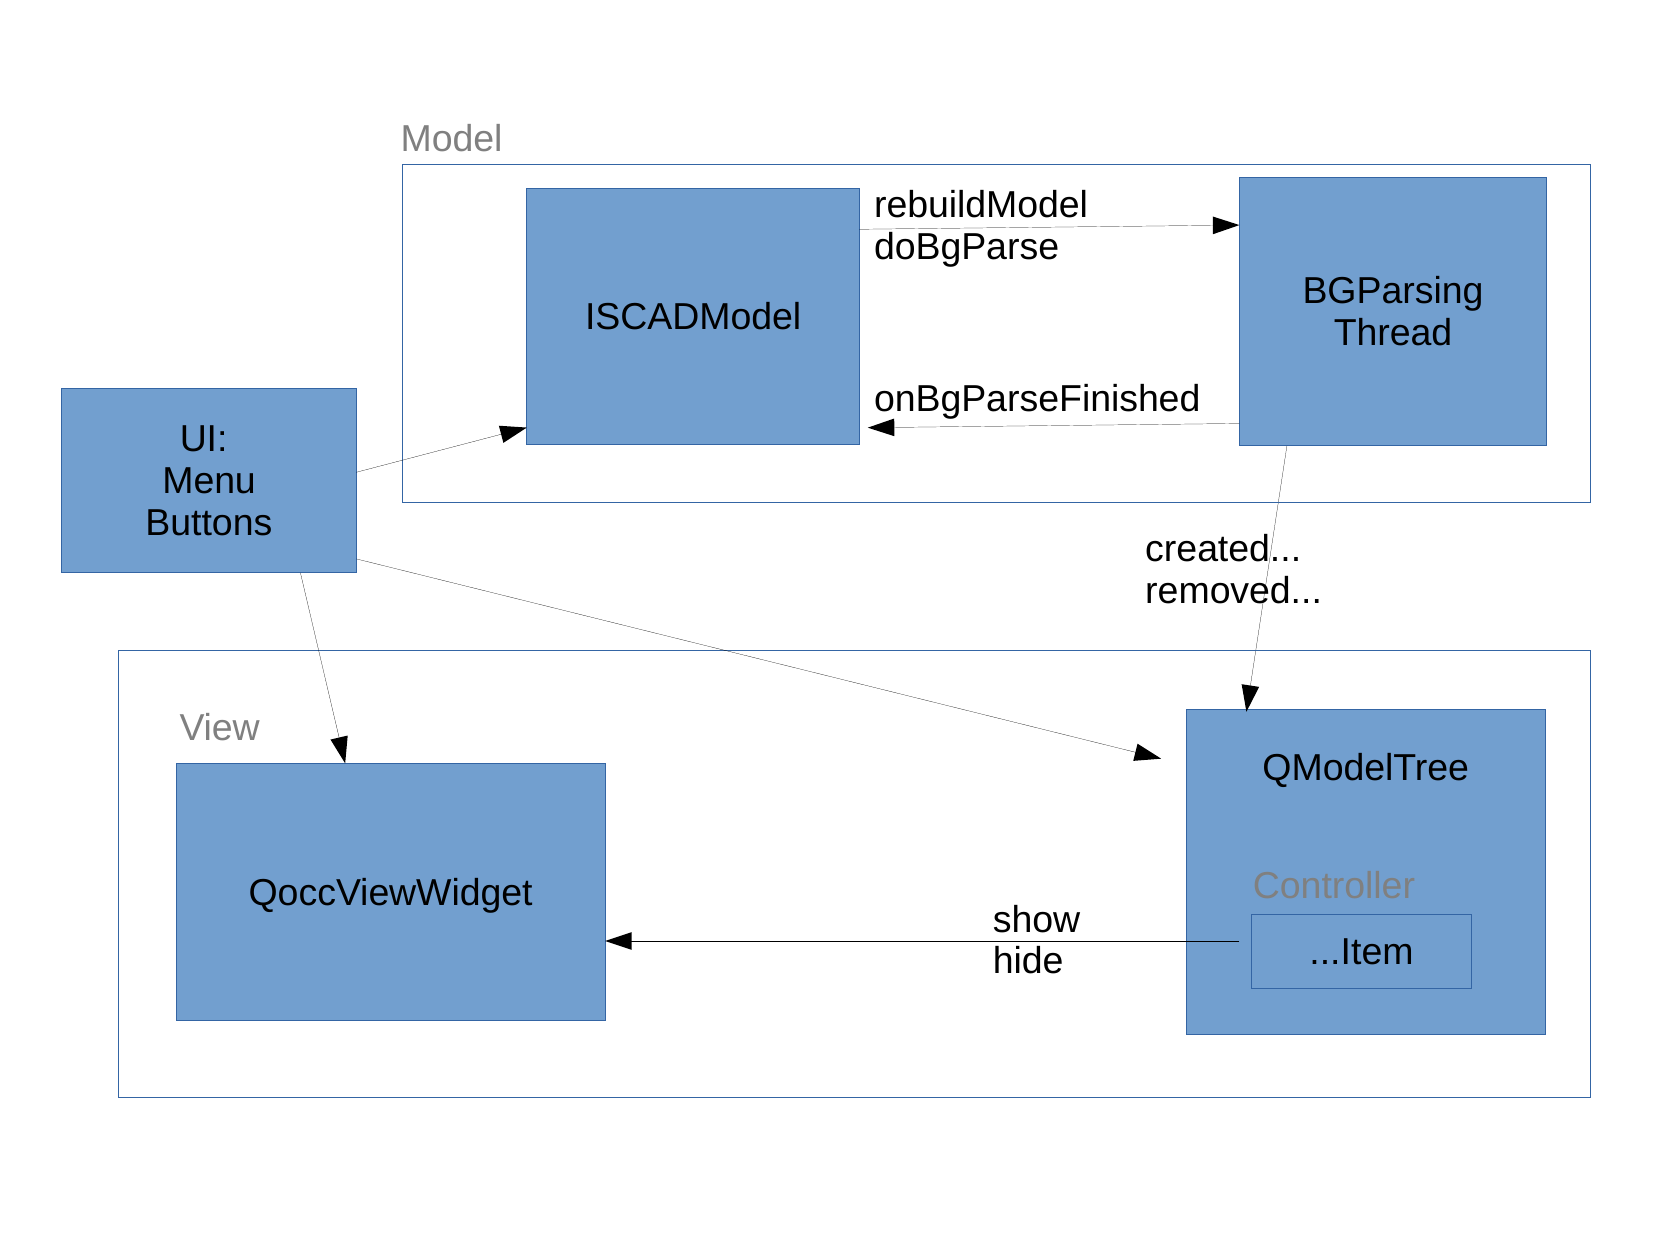

Model
rebuildModel
doBgParse
BGParsing
Thread
ISCADModel
onBgParseFinished
UI:
Menu
Buttons
created...
removed...
View
QModelTree
QoccViewWidget
Controller
show
hide
...Item